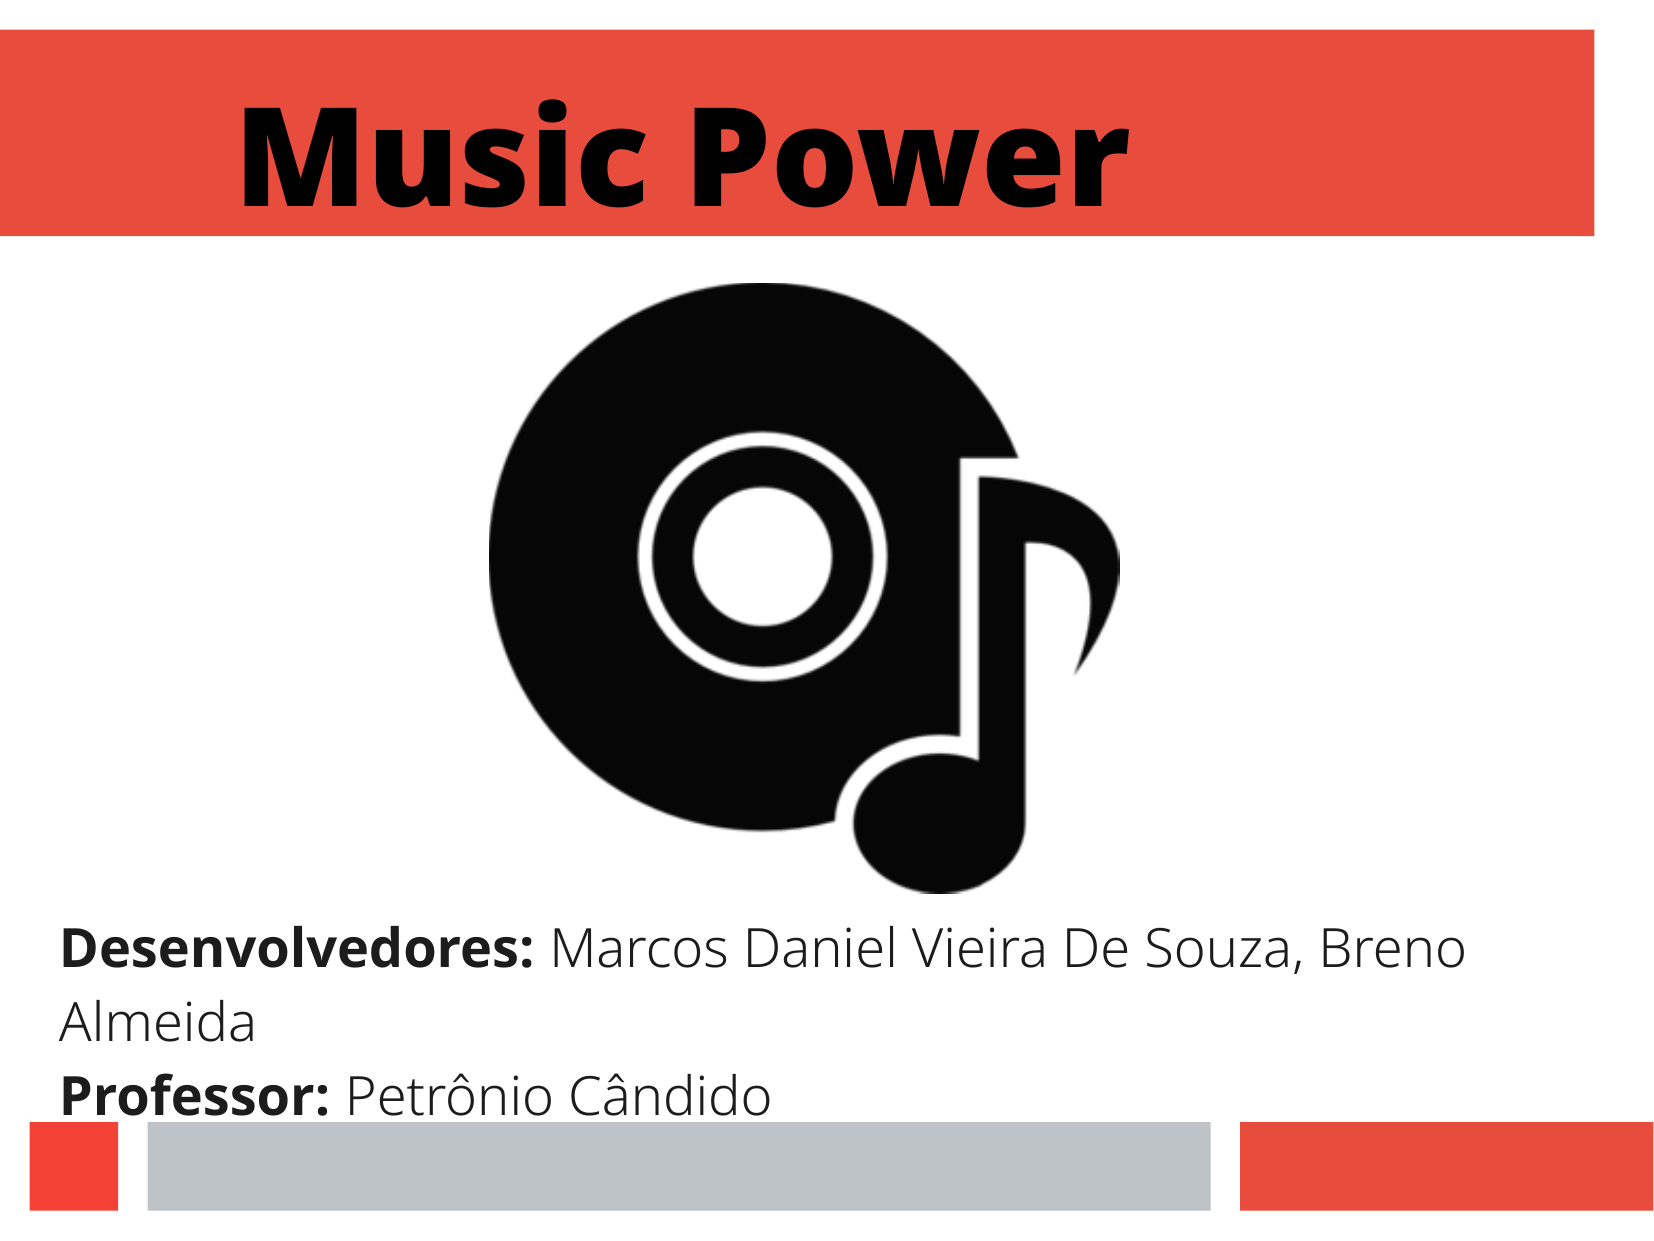

# Music Power
Desenvolvedores: Marcos Daniel Vieira De Souza, Breno Almeida
Professor: Petrônio Cândido